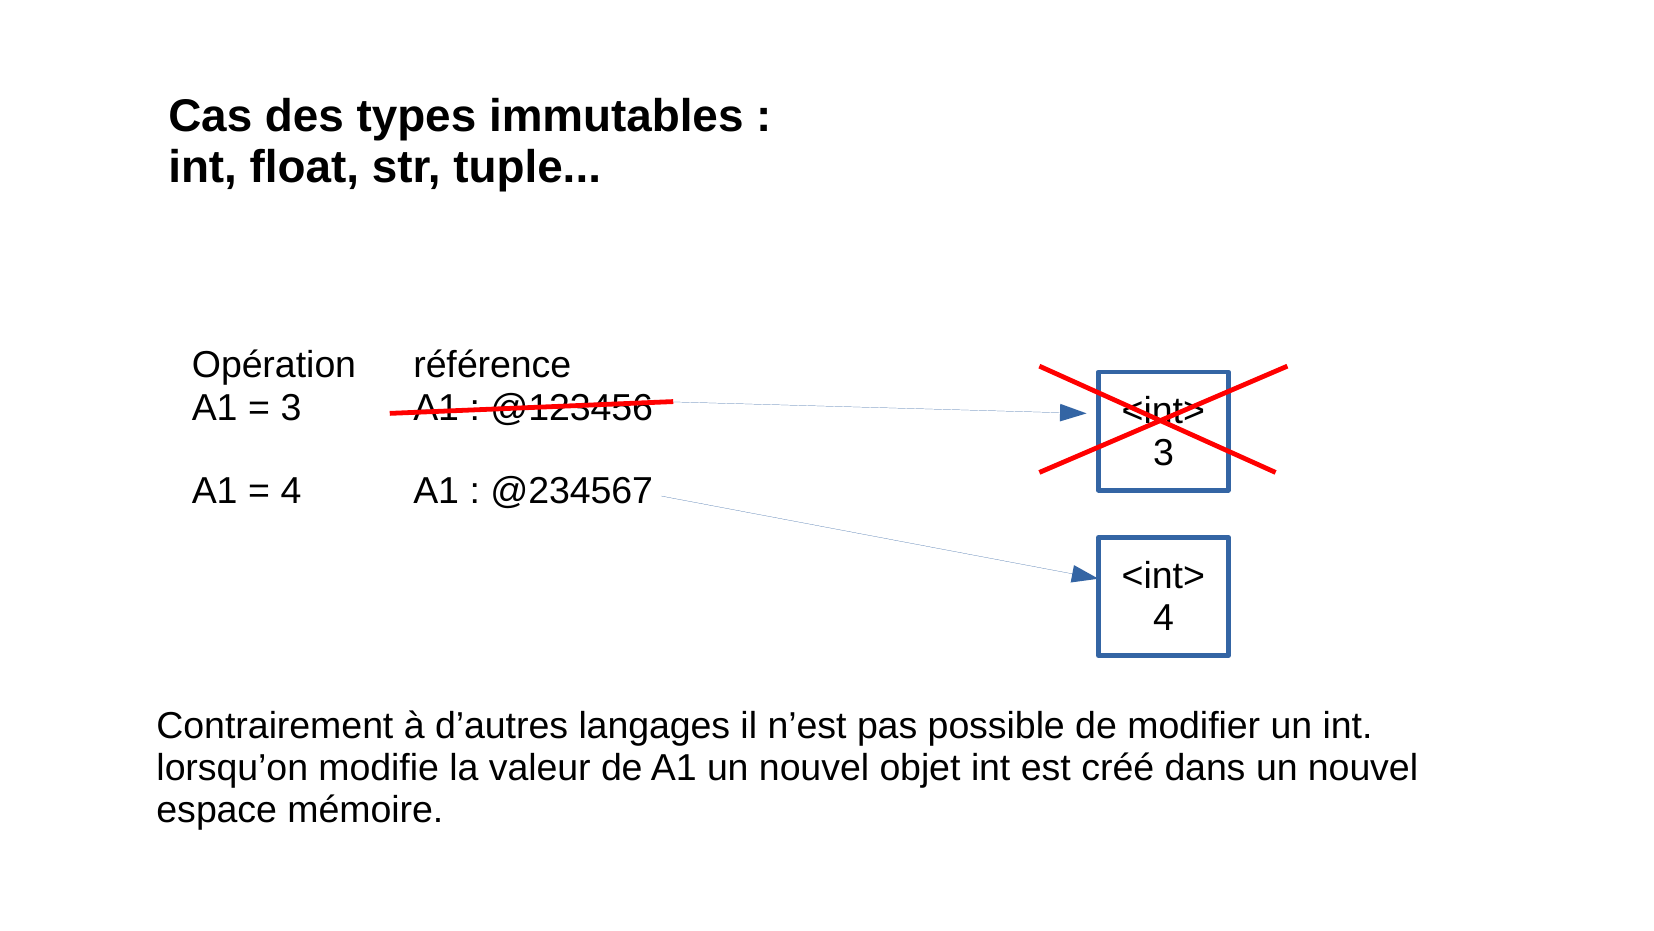

Cas des types immutables :
int, float, str, tuple...
Opération	référence
A1 = 3		A1 : @123456
A1 = 4		A1 : @234567
<int>
3
<int>
4
Contrairement à d’autres langages il n’est pas possible de modifier un int.
lorsqu’on modifie la valeur de A1 un nouvel objet int est créé dans un nouvel
espace mémoire.